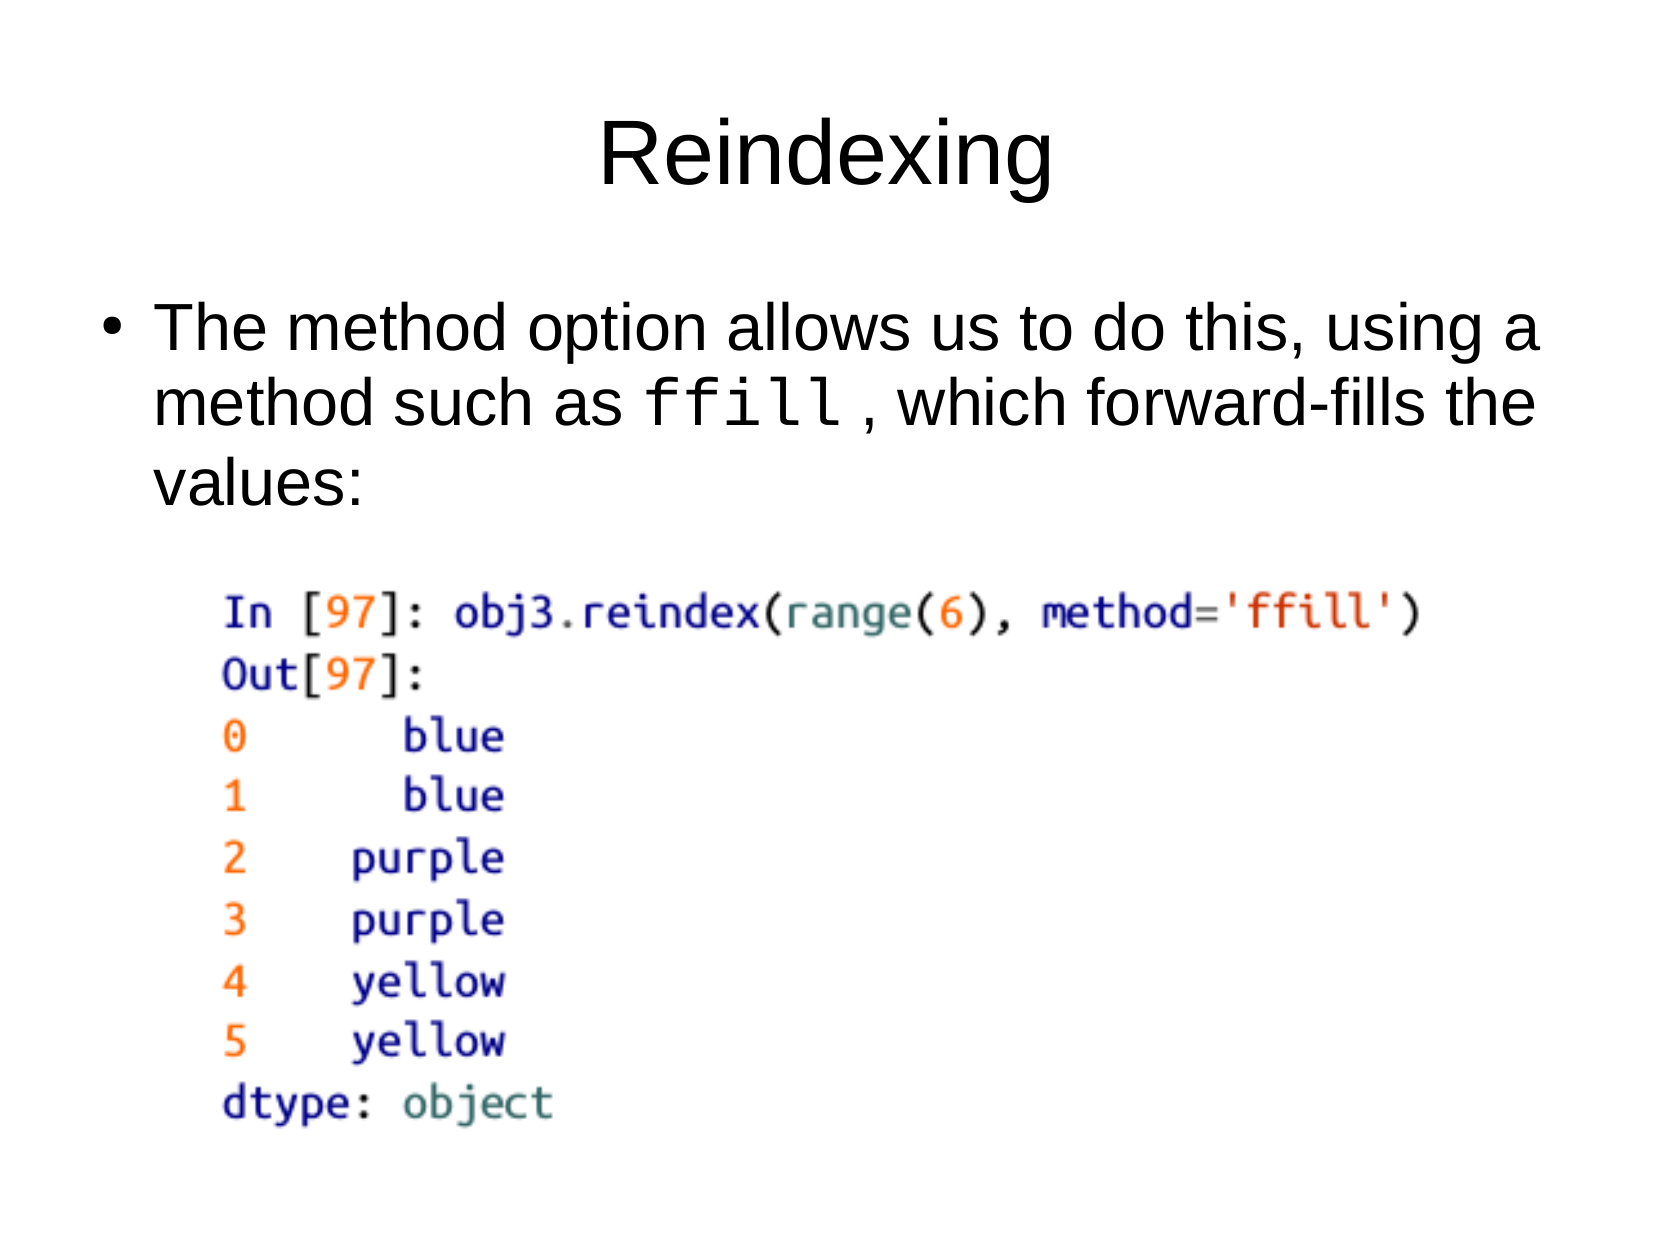

# Reindexing
The method option allows us to do this, using a method such as ffill , which forward-fills the values: